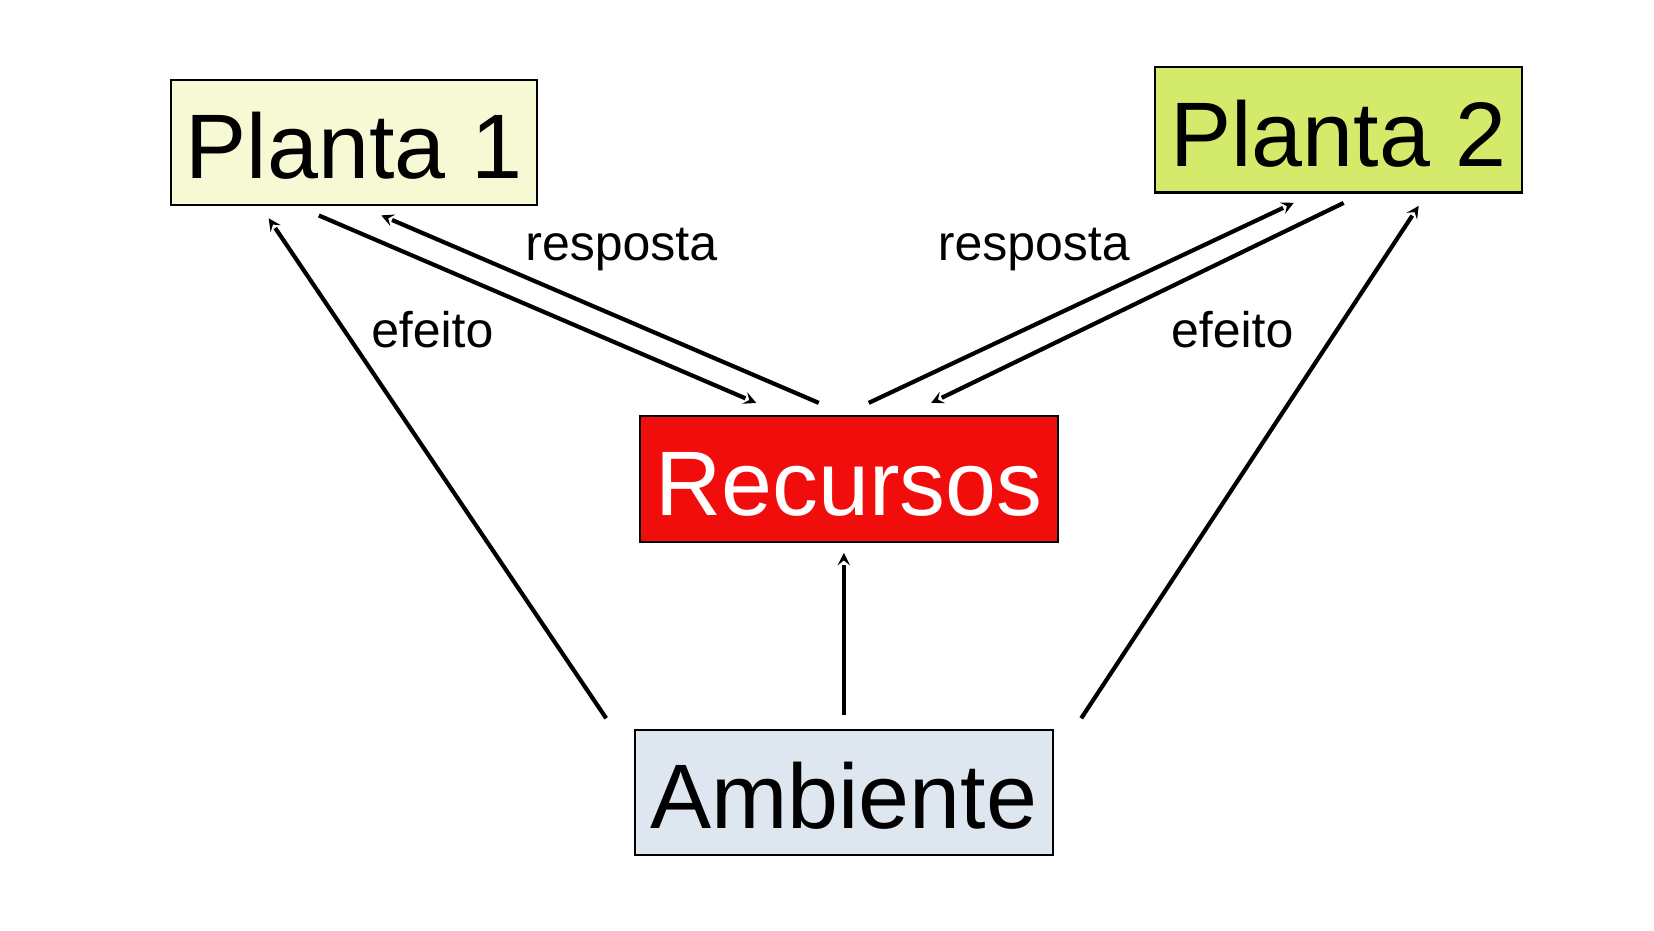

Planta 2
Planta 1
resposta
resposta
efeito
efeito
Recursos
Ambiente